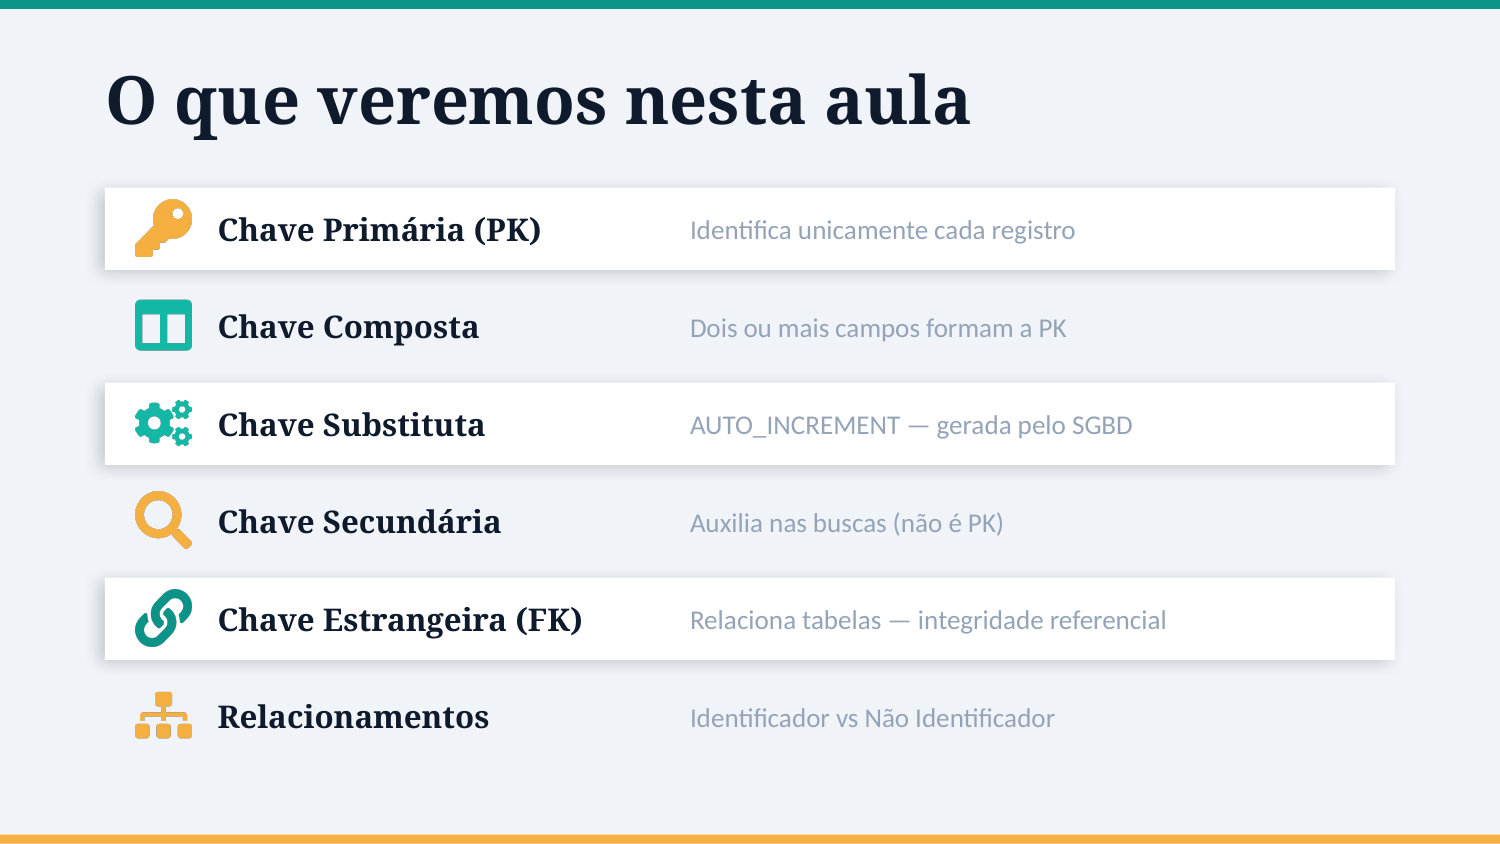

O que veremos nesta aula
Chave Primária (PK)
Identifica unicamente cada registro
Chave Composta
Dois ou mais campos formam a PK
Chave Substituta
AUTO_INCREMENT — gerada pelo SGBD
Chave Secundária
Auxilia nas buscas (não é PK)
Chave Estrangeira (FK)
Relaciona tabelas — integridade referencial
Relacionamentos
Identificador vs Não Identificador